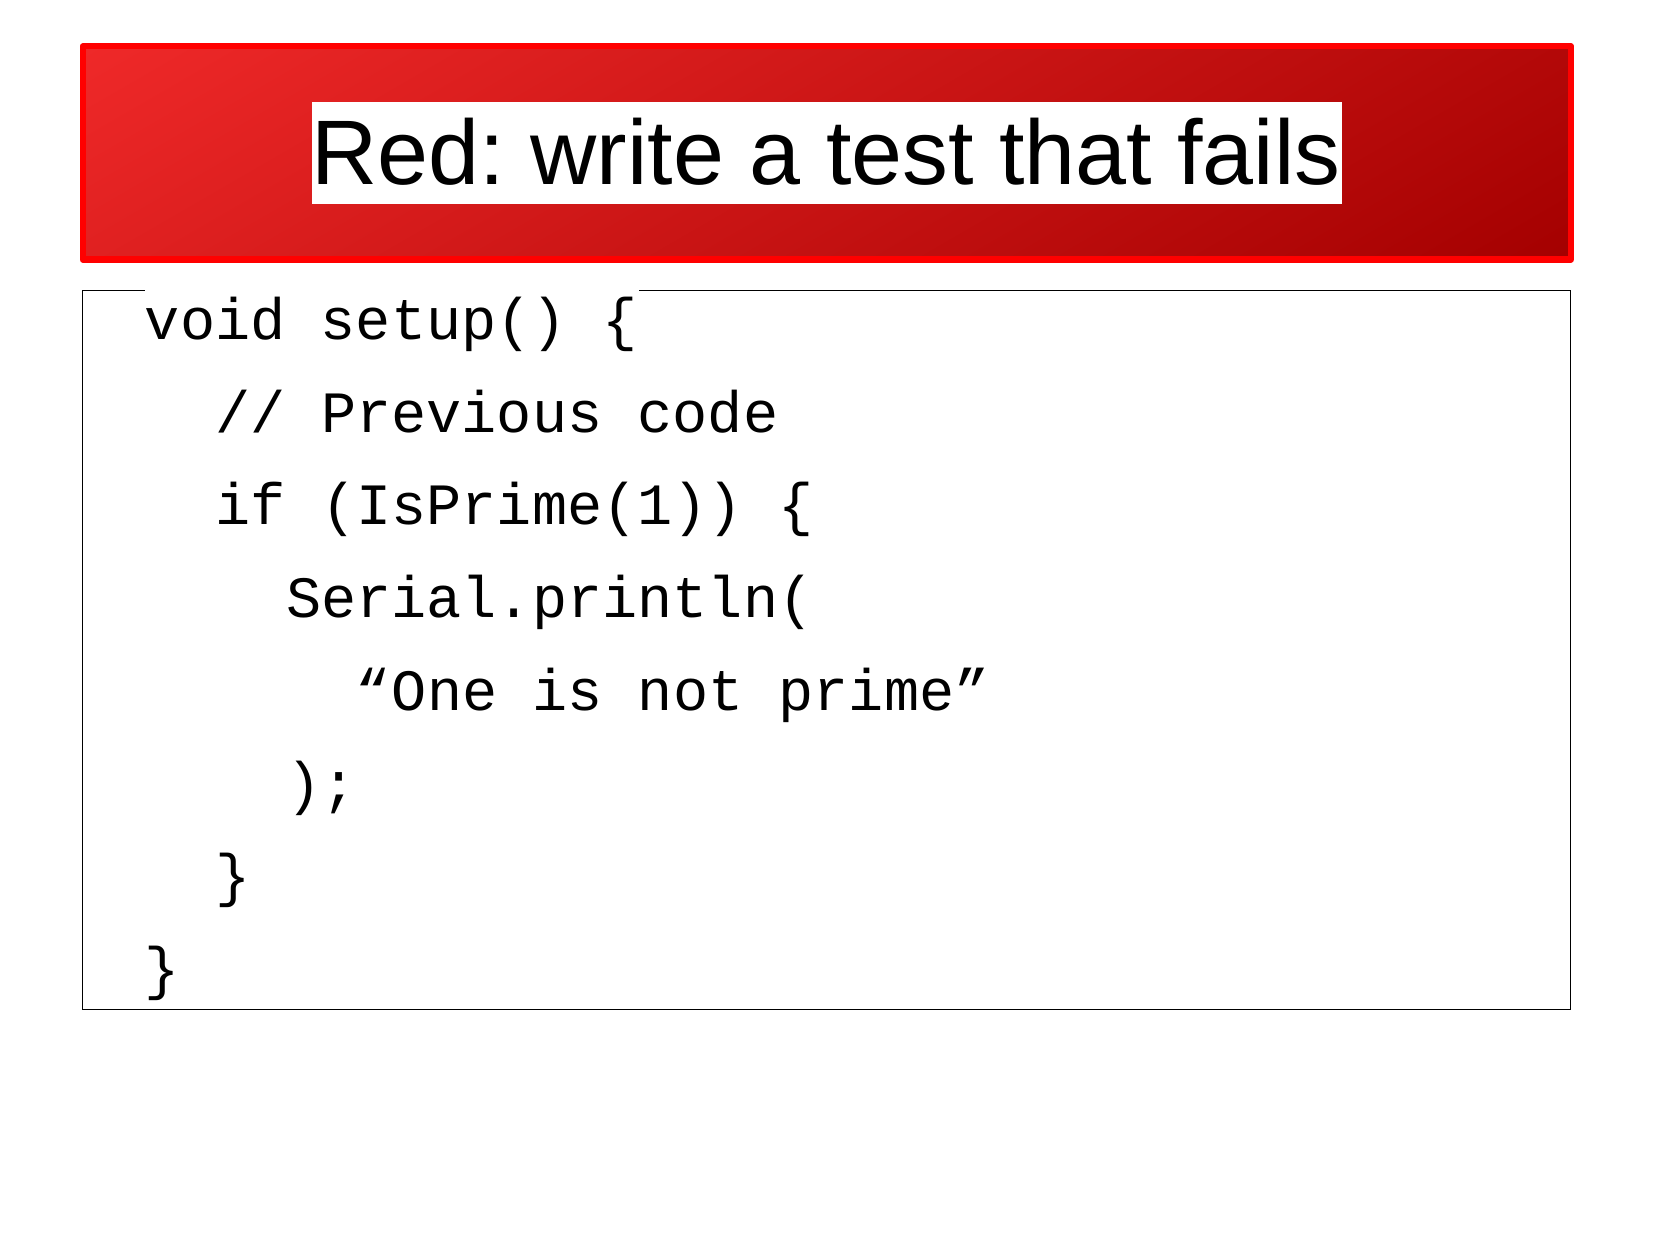

Red: write a test that fails
#
void setup() {
 // Previous code
 if (IsPrime(1)) {
 Serial.println(
 “One is not prime”
 );
 }
}